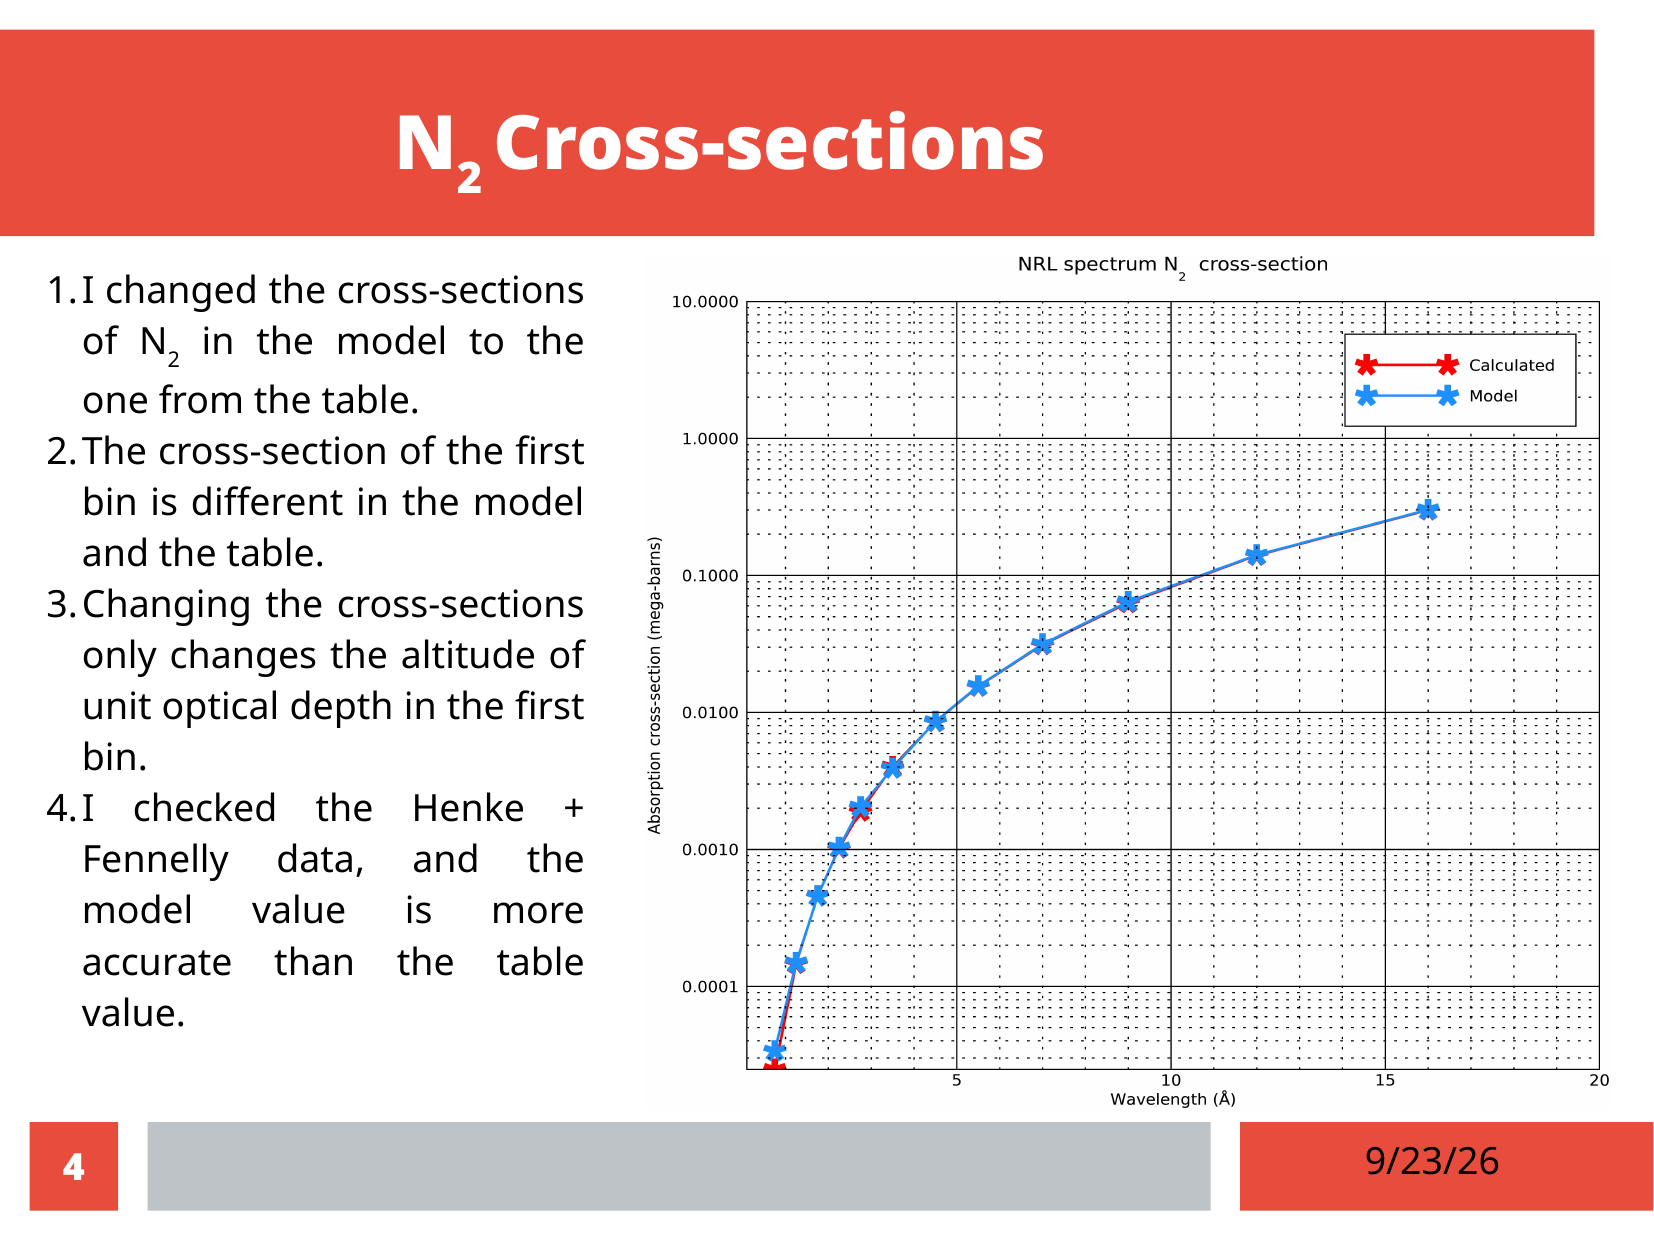

# N2 Cross-sections
I changed the cross-sections of N2 in the model to the one from the table.
The cross-section of the first bin is different in the model and the table.
Changing the cross-sections only changes the altitude of unit optical depth in the first bin.
I checked the Henke + Fennelly data, and the model value is more accurate than the table value.
4